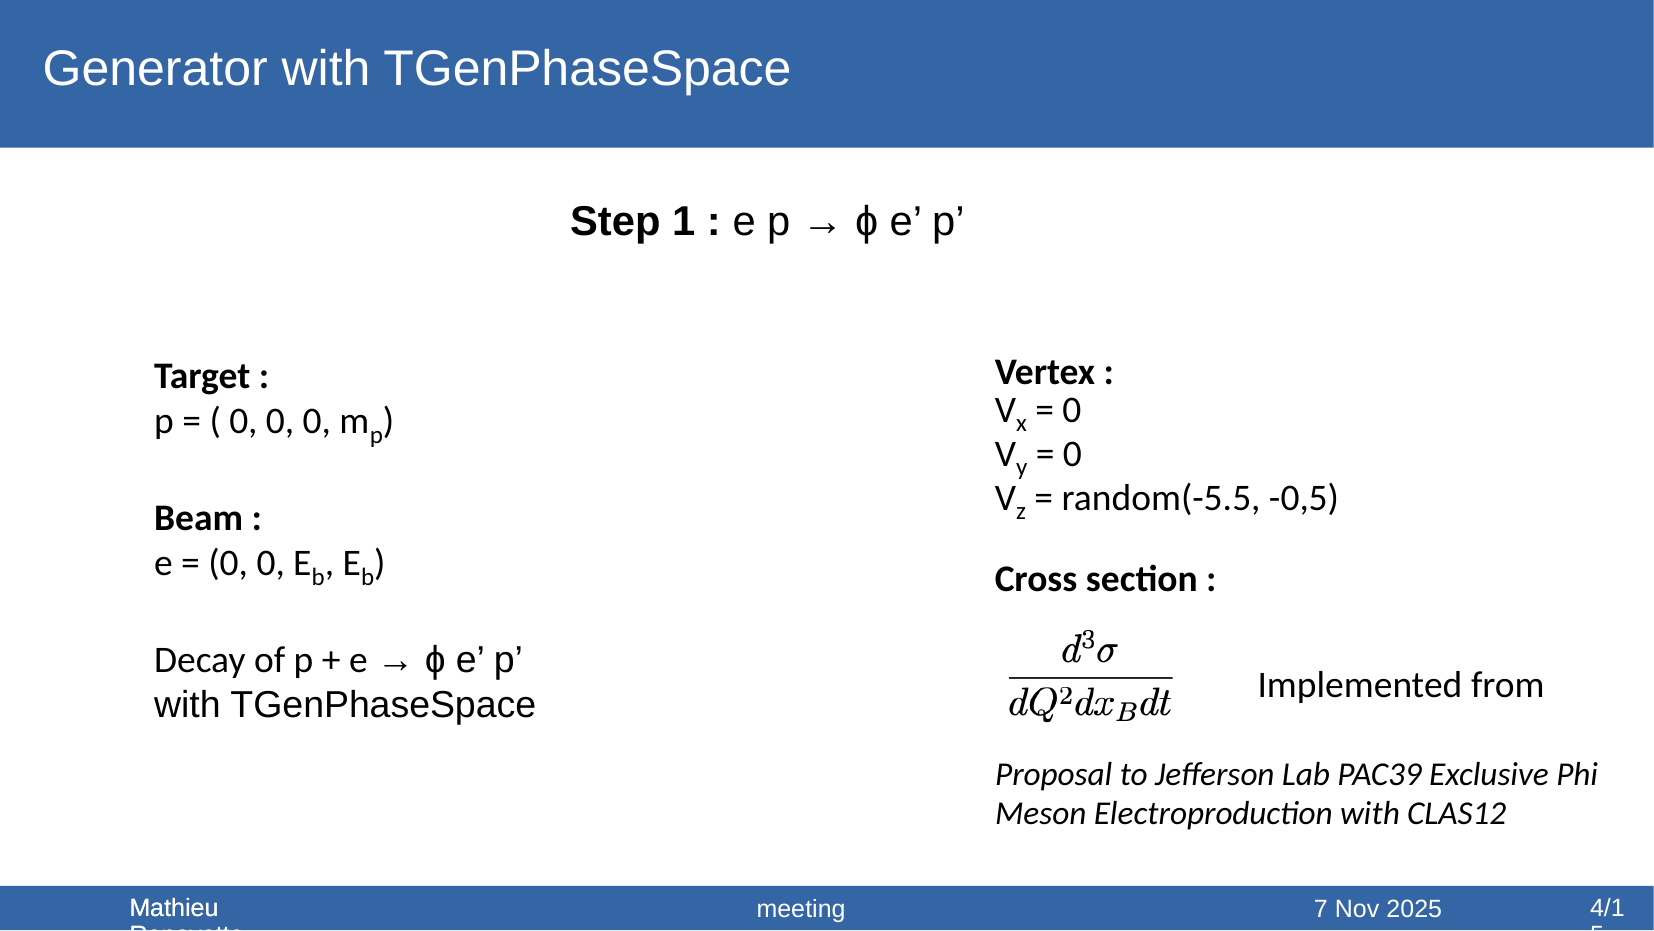

Generator with TGenPhaseSpace
Step 1 : e p → ɸ e’ p’
Vertex :
Vx = 0
Vy = 0
Vz = random(-5.5, -0,5)
Cross section :
Target :
p = ( 0, 0, 0, mp)
Beam :
e = (0, 0, Eb, Eb)
Decay of p + e → ɸ e’ p’
with TGenPhaseSpace
Implemented from
Proposal to Jeﬀerson Lab PAC39 Exclusive Phi Meson Electroproduction with CLAS12
Mathieu Ronayette
4/15
Mathieu Ronayette
 meeting
7 Nov 2025